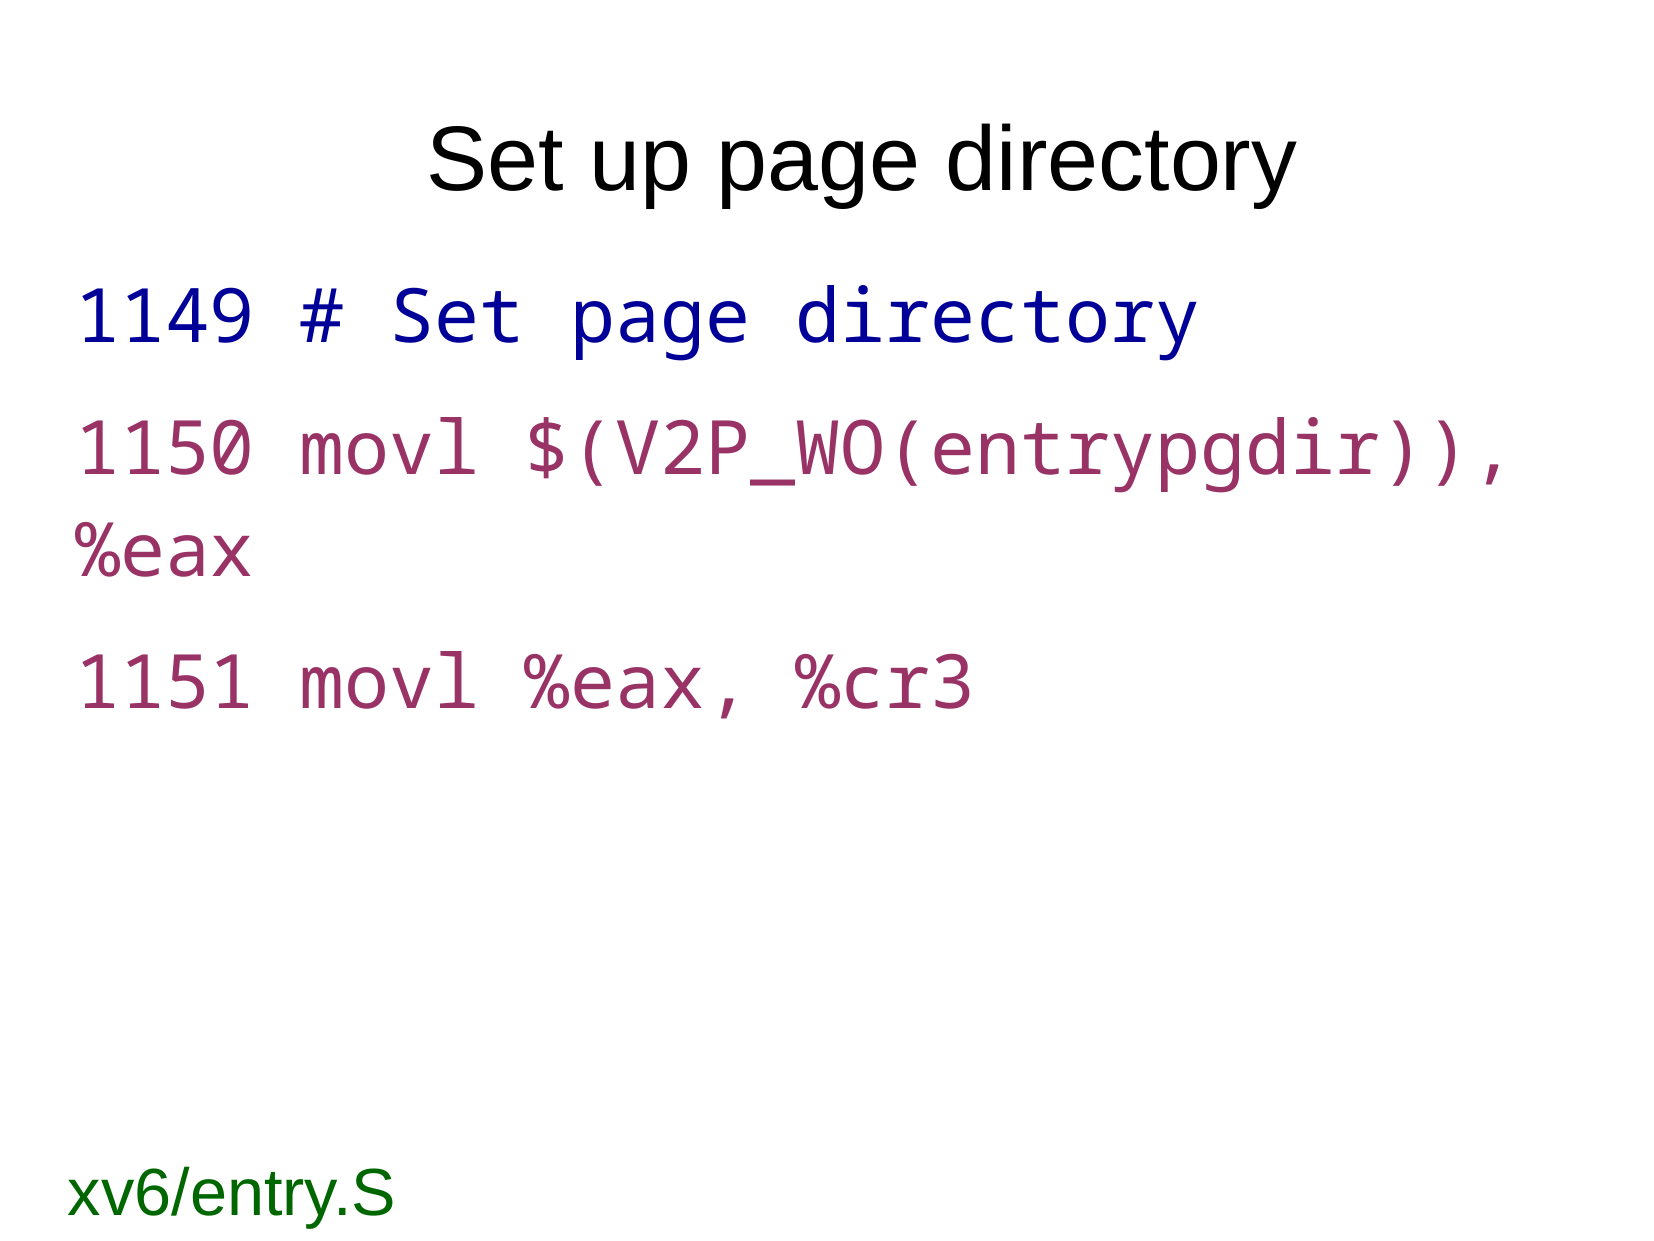

Set up page directory
# 1149 # Set page directory
1150 movl $(V2P_WO(entrypgdir)), %eax
1151 movl %eax, %cr3
xv6/entry.S